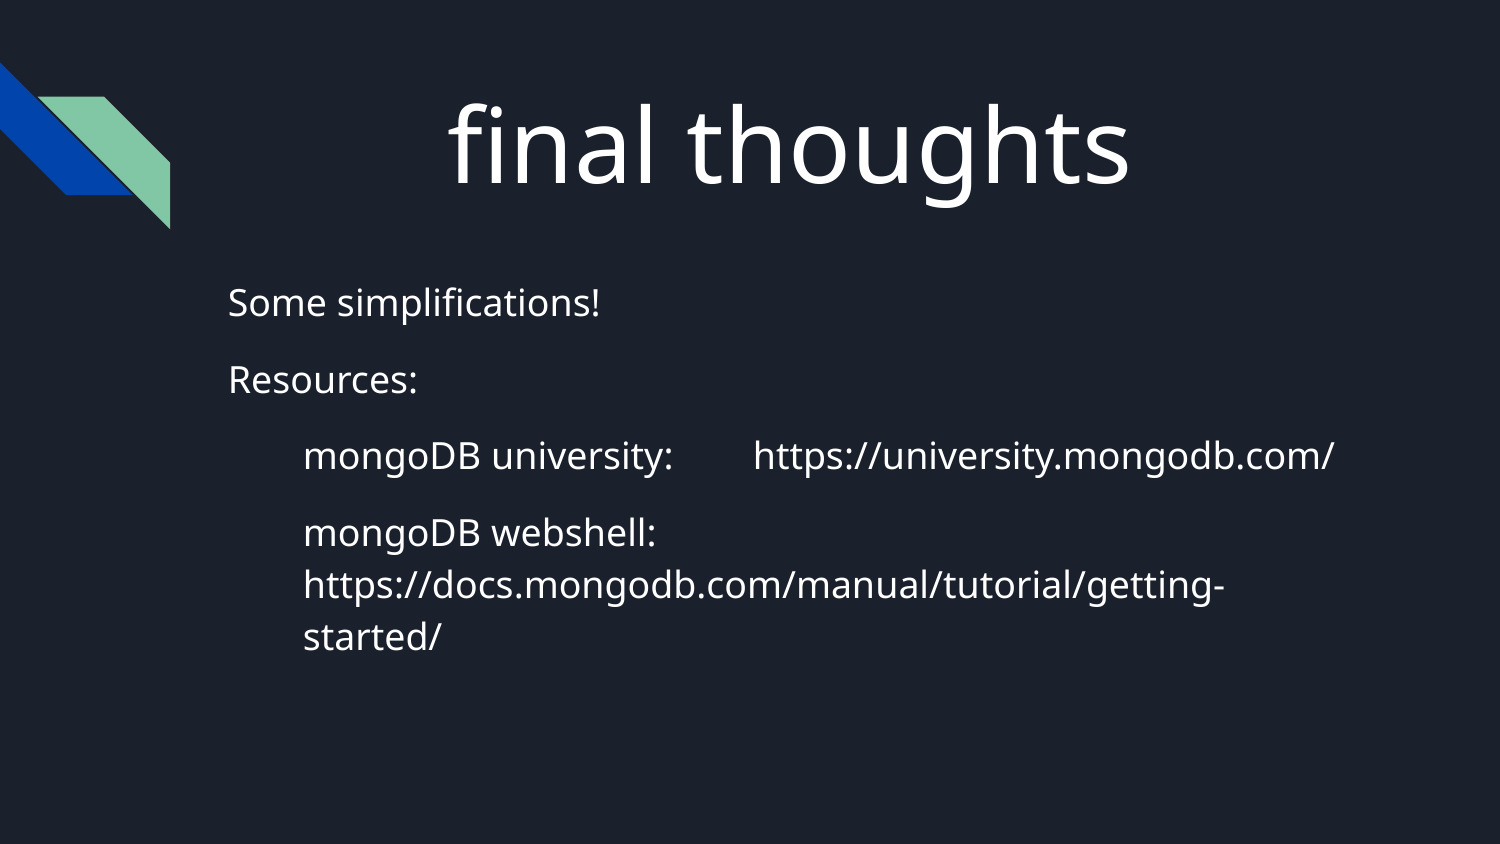

# final thoughts
Some simplifications!
Resources:
mongoDB university: 	https://university.mongodb.com/
mongoDB webshell: 	https://docs.mongodb.com/manual/tutorial/getting-started/